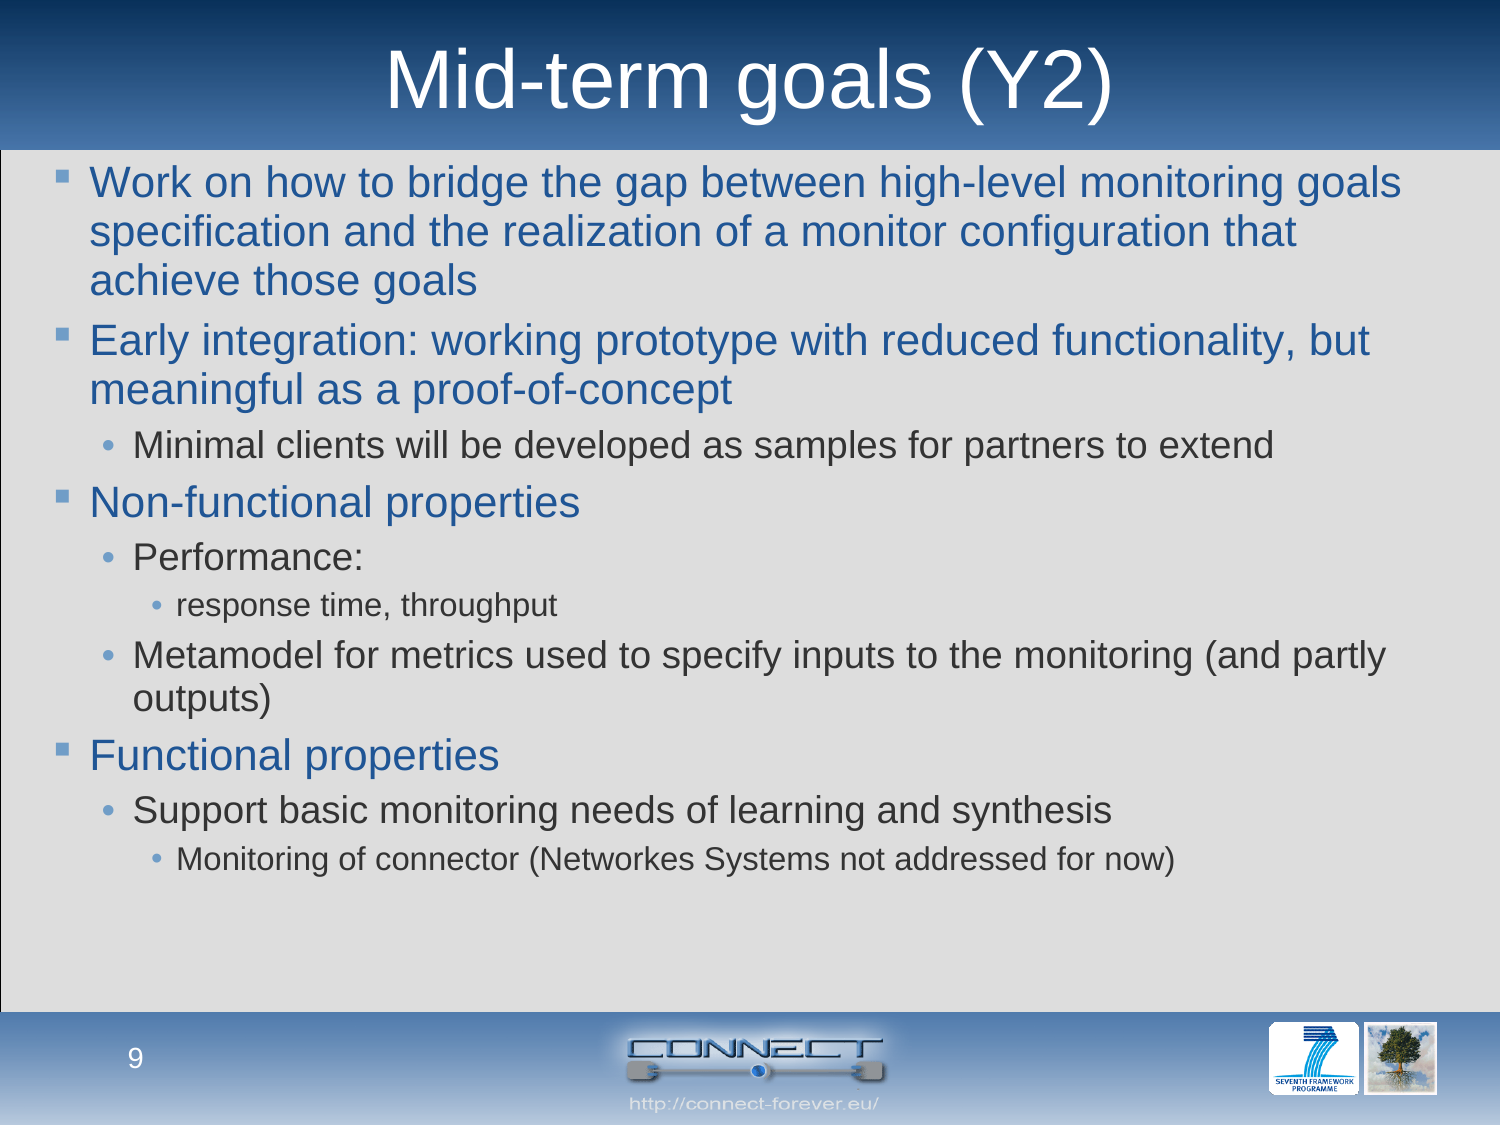

# Mid-term goals (Y2)
Work on how to bridge the gap between high-level monitoring goals specification and the realization of a monitor configuration that achieve those goals
Early integration: working prototype with reduced functionality, but meaningful as a proof-of-concept
Minimal clients will be developed as samples for partners to extend
Non-functional properties
Performance:
response time, throughput
Metamodel for metrics used to specify inputs to the monitoring (and partly outputs)
Functional properties
Support basic monitoring needs of learning and synthesis
Monitoring of connector (Networkes Systems not addressed for now)
9